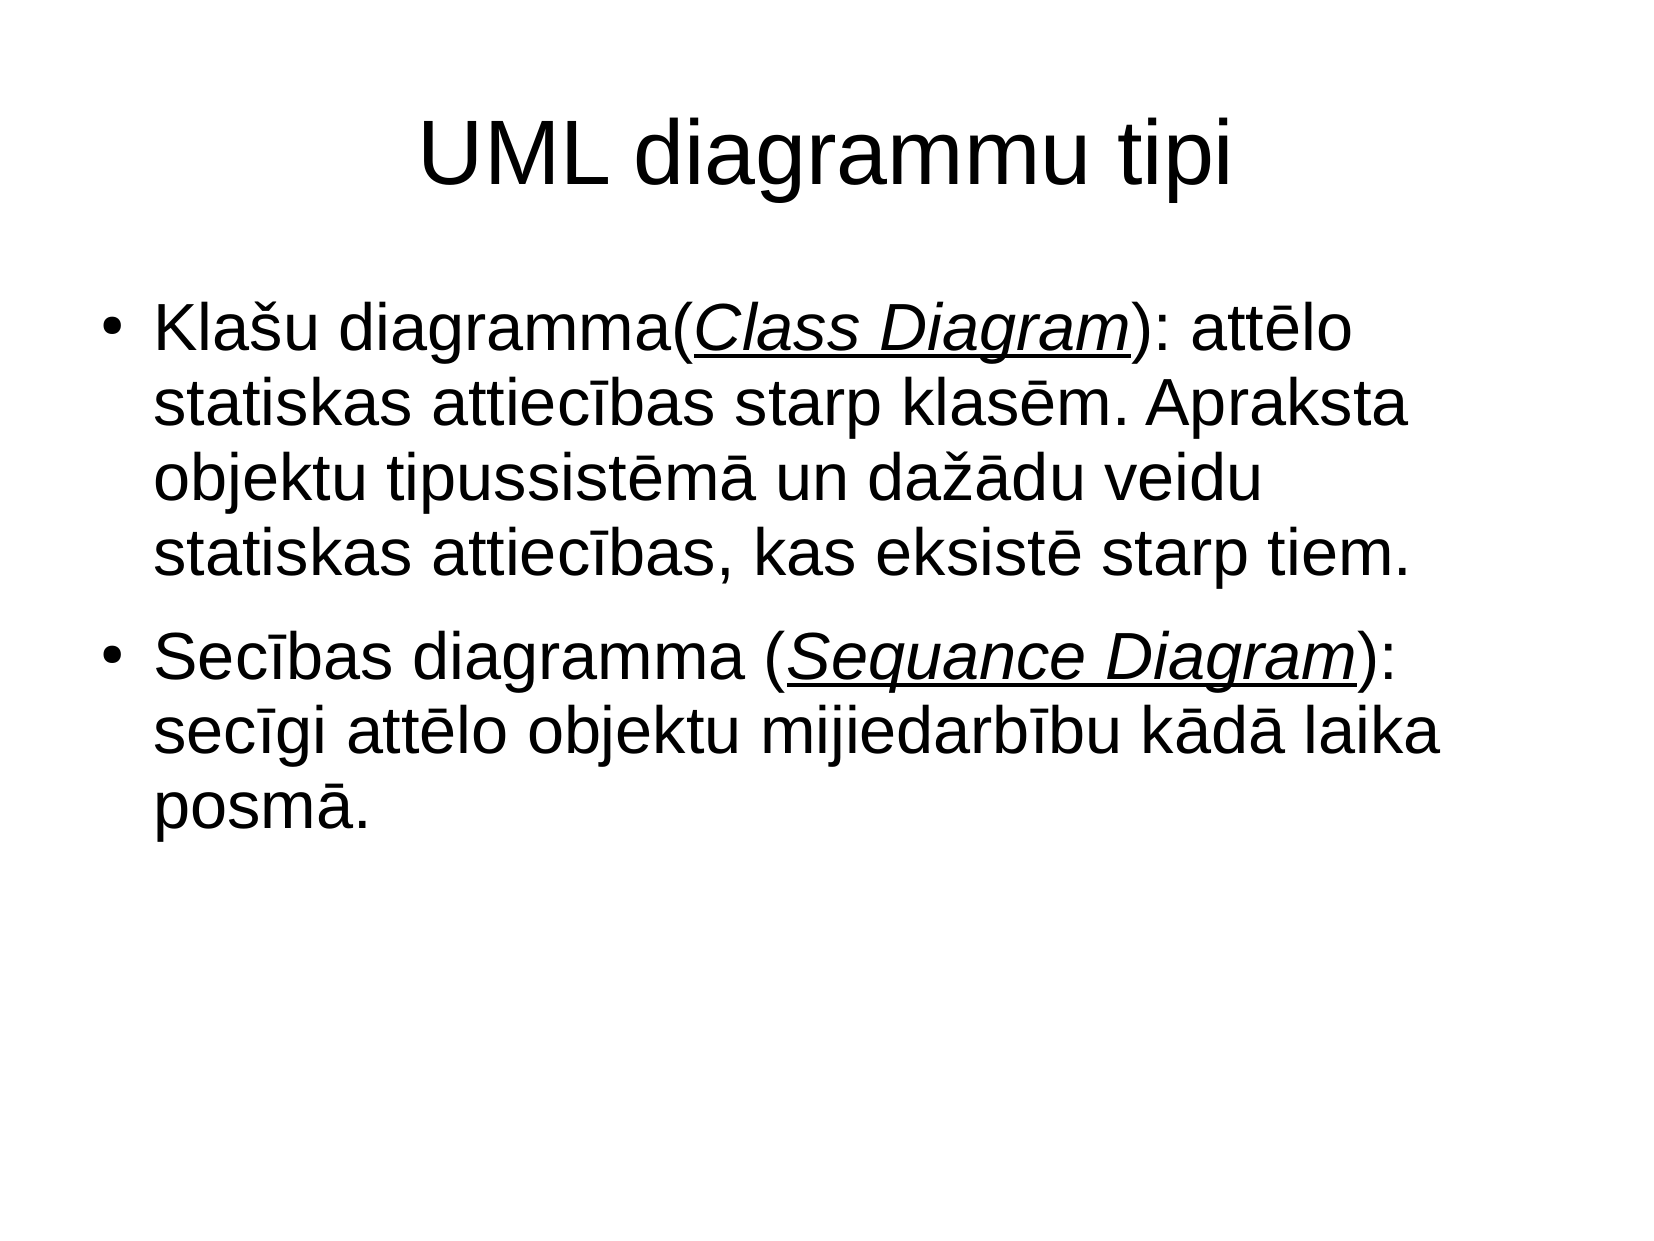

# UML diagrammu tipi
Klašu diagramma(Class Diagram): attēlo statiskas attiecības starp klasēm. Apraksta objektu tipussistēmā un dažādu veidu statiskas attiecības, kas eksistē starp tiem.
Secības diagramma (Sequance Diagram): secīgi attēlo objektu mijiedarbību kādā laika posmā.